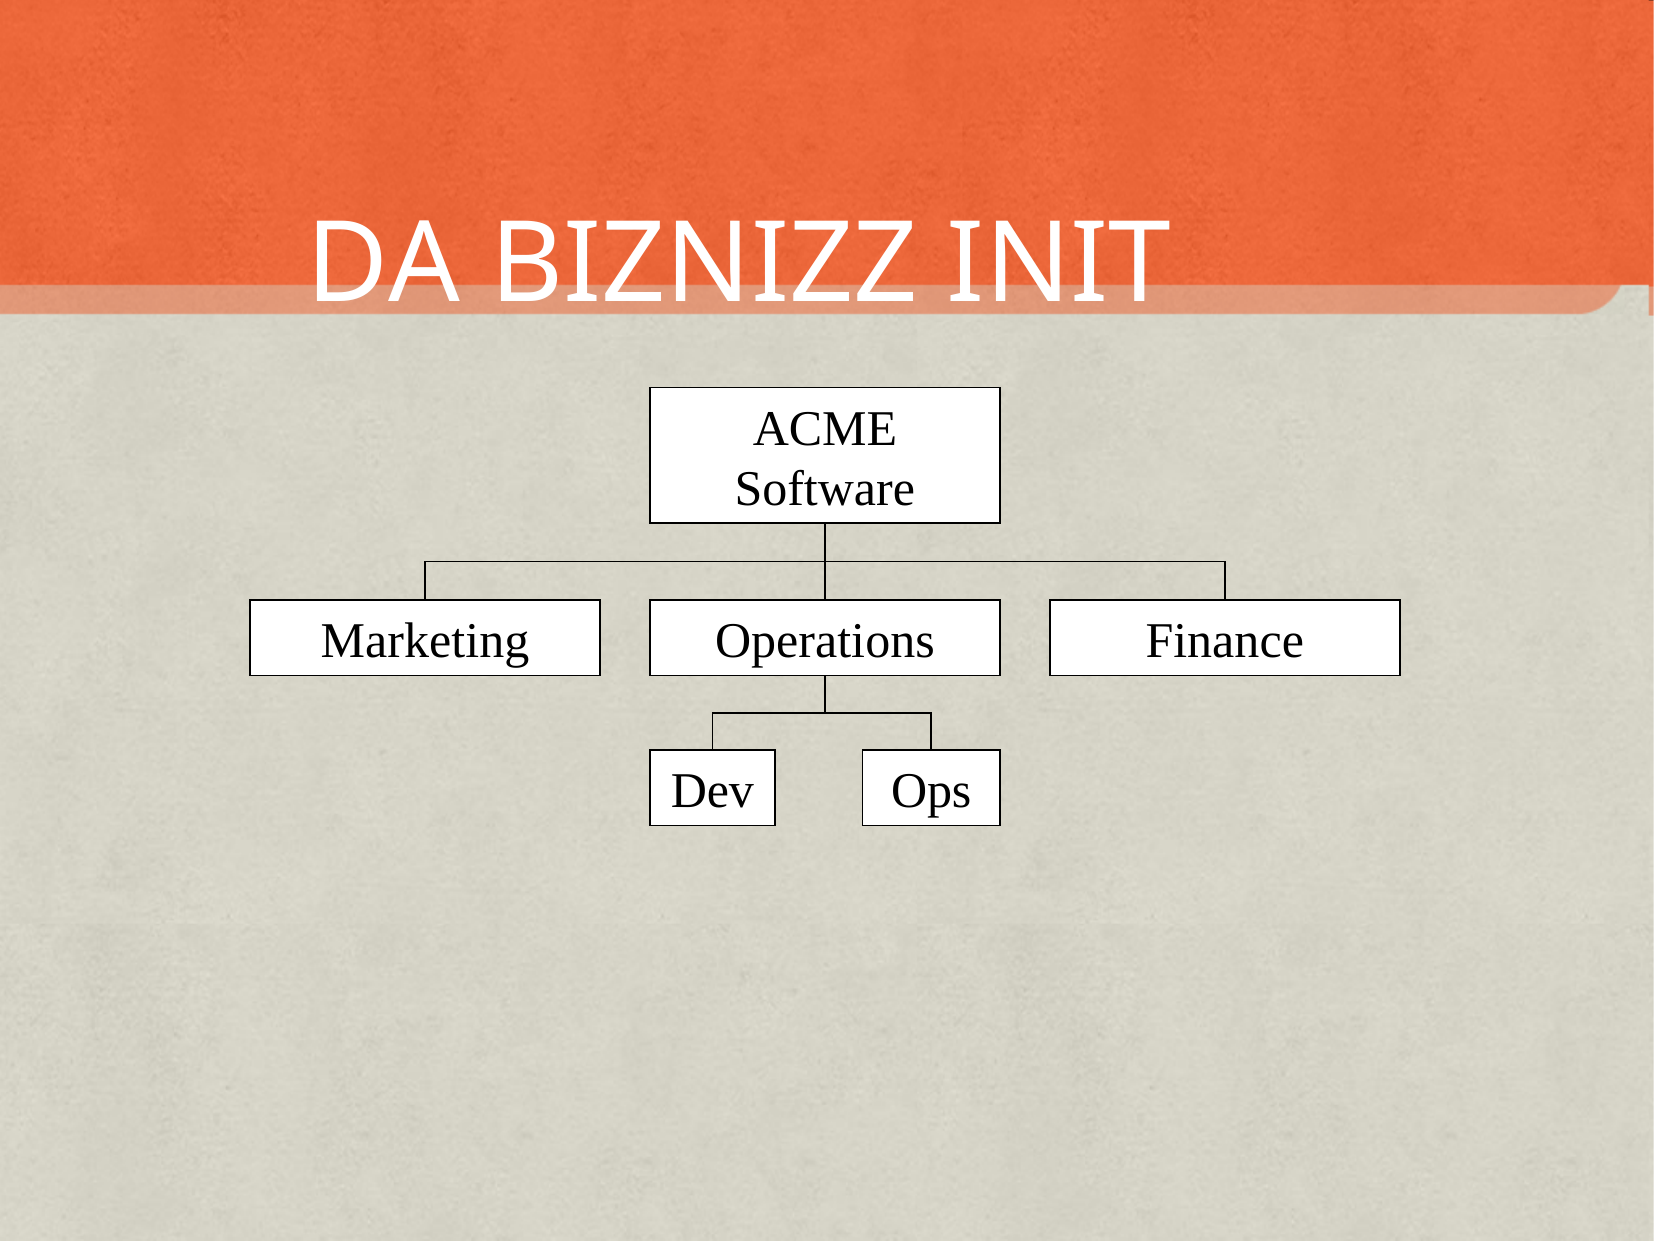

# DA BIZNIZZ INIT
ACME Software
Marketing
Operations
Finance
Dev
Ops